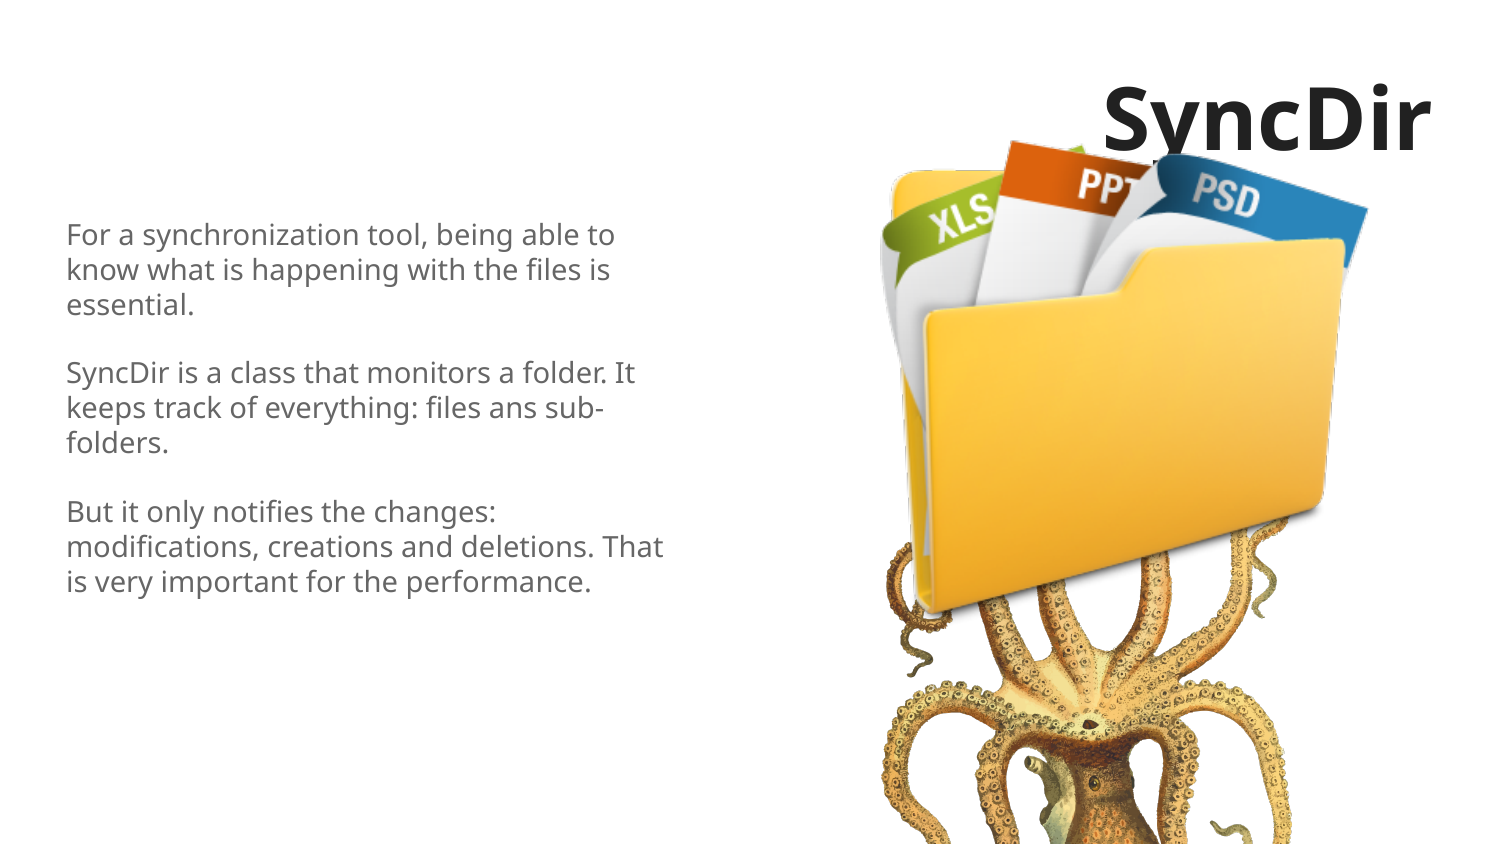

# SyncDir
For a synchronization tool, being able to know what is happening with the files is essential.
SyncDir is a class that monitors a folder. It keeps track of everything: files ans sub-folders.
But it only notifies the changes: modifications, creations and deletions. That is very important for the performance.